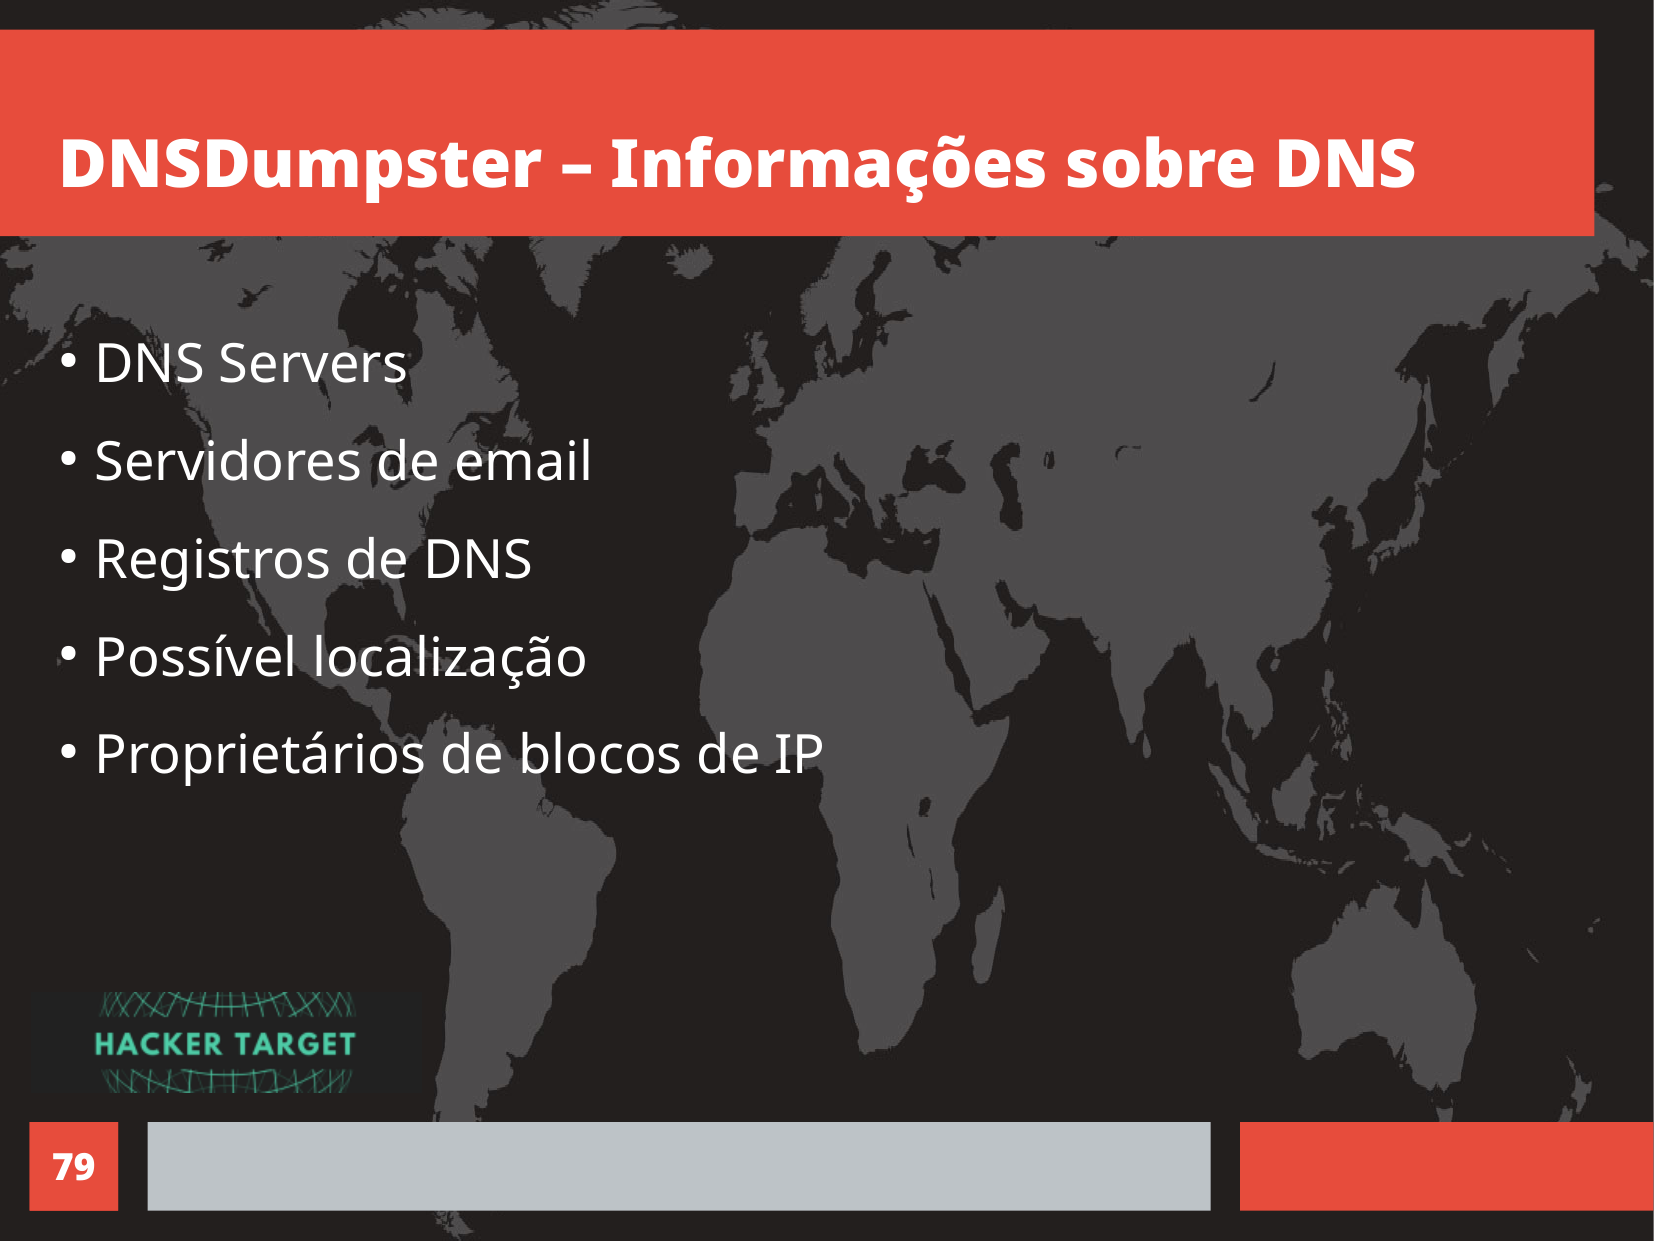

# DNSDumpster – Informações sobre DNS
DNS Servers
Servidores de email
Registros de DNS
Possível localização
Proprietários de blocos de IP
79